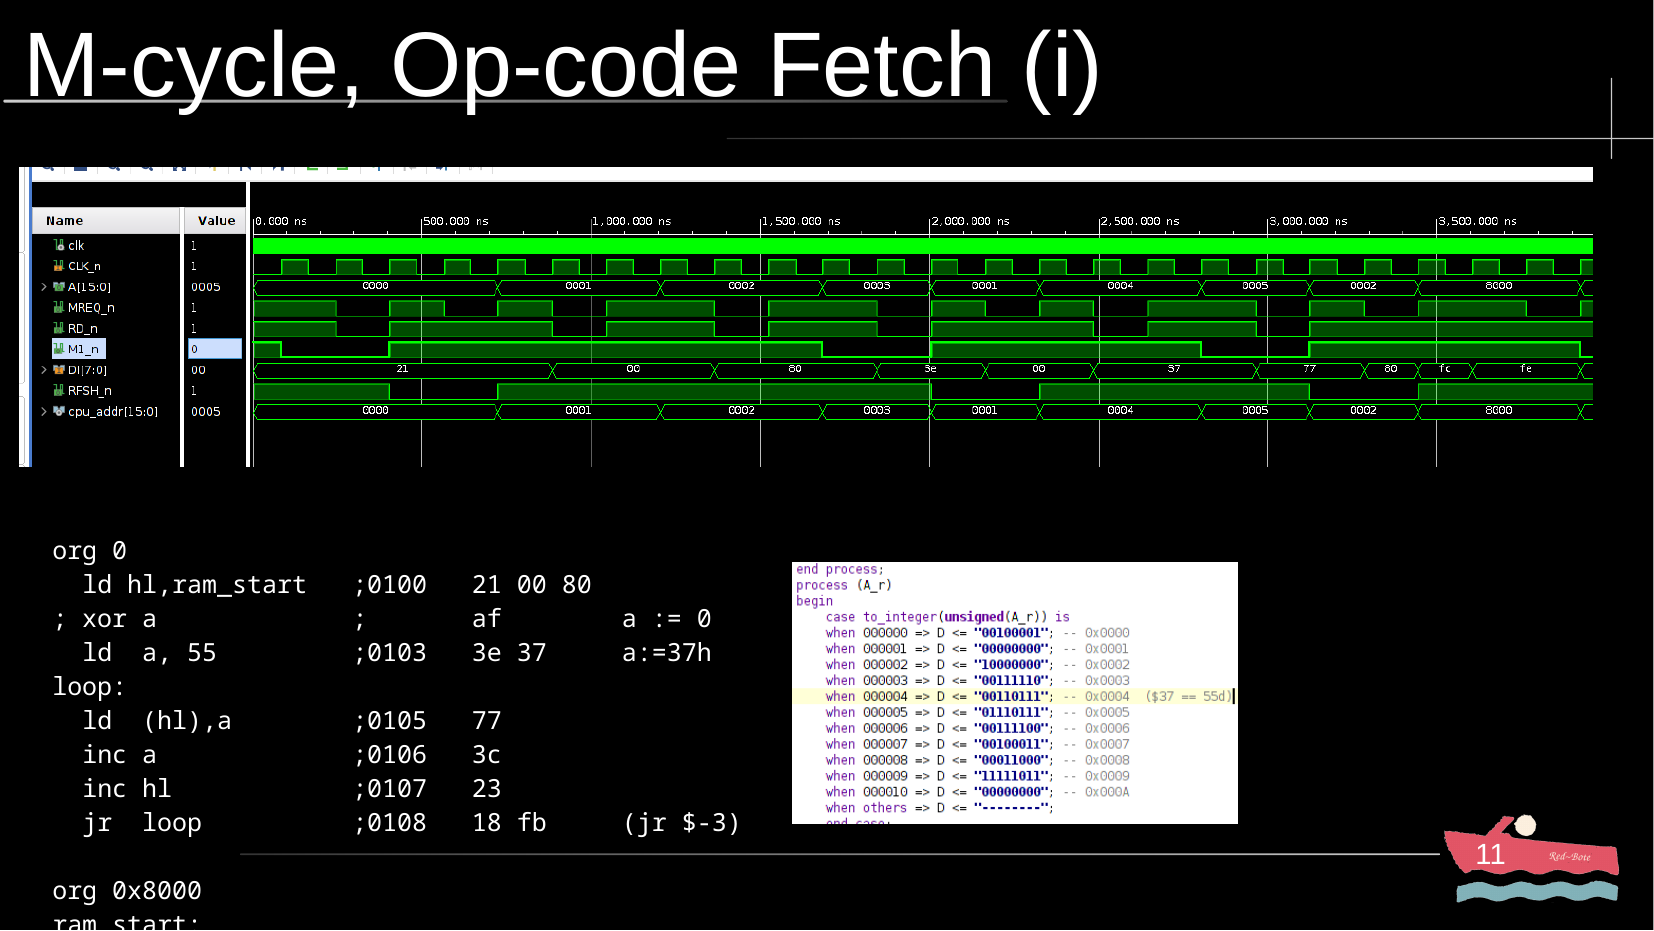

# M-cycle, Op-code Fetch (i)
org 0
 ld hl,ram_start ;0100 21 00 80
; xor a ; af a := 0
 ld a, 55 ;0103 3e 37 a:=37h
loop:
 ld (hl),a ;0105 77
 inc a ;0106 3c
 inc hl ;0107 23
 jr loop ;0108 18 fb (jr $-3)
org 0x8000
ram_start:
 db 00
11